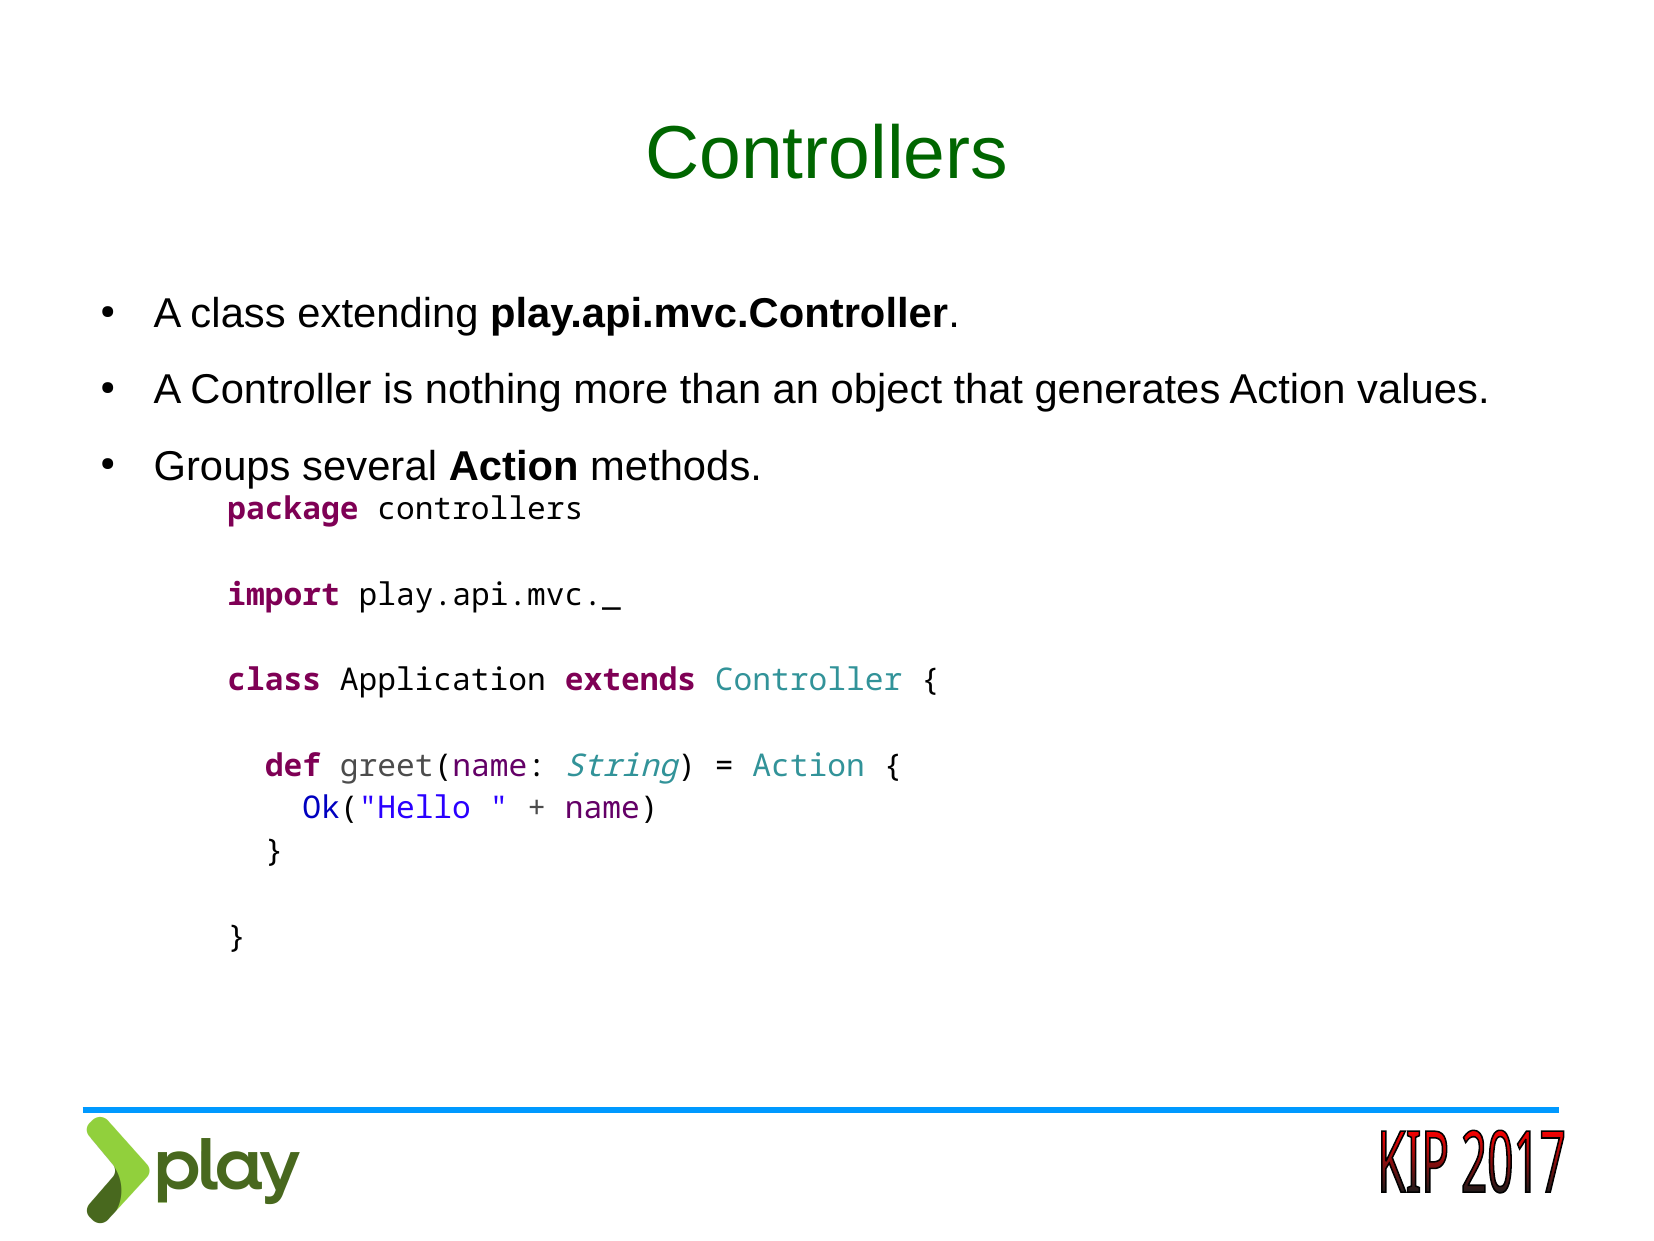

# Controllers
A class extending play.api.mvc.Controller.
A Controller is nothing more than an object that generates Action values.
Groups several Action methods.
package controllers
import play.api.mvc._
class Application extends Controller {
 def greet(name: String) = Action {
 Ok("Hello " + name)
 }
}